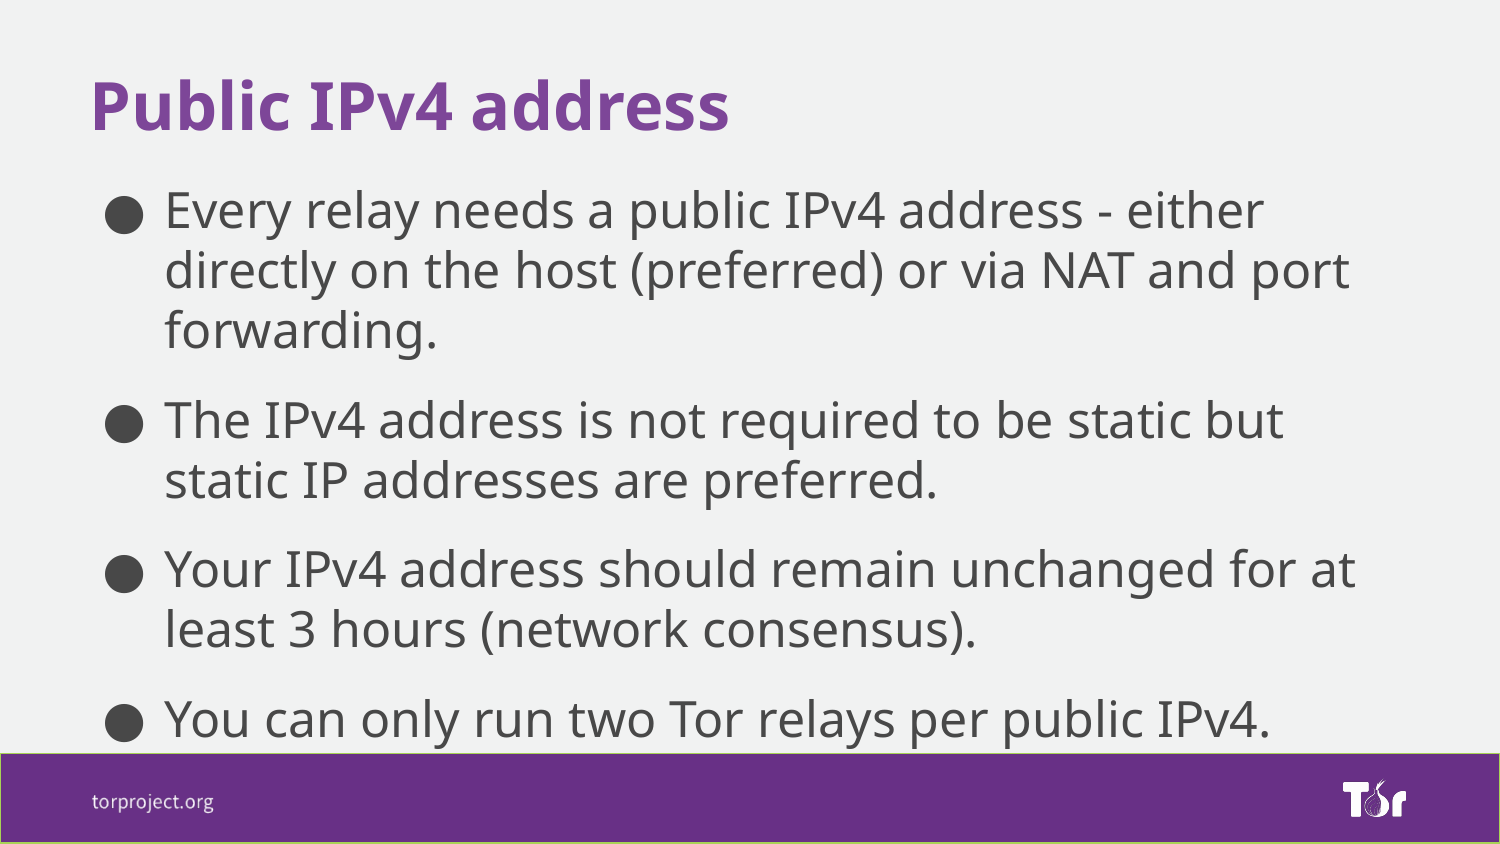

Public IPv4 address
Every relay needs a public IPv4 address - either directly on the host (preferred) or via NAT and port forwarding.
The IPv4 address is not required to be static but static IP addresses are preferred.
Your IPv4 address should remain unchanged for at least 3 hours (network consensus).
You can only run two Tor relays per public IPv4.